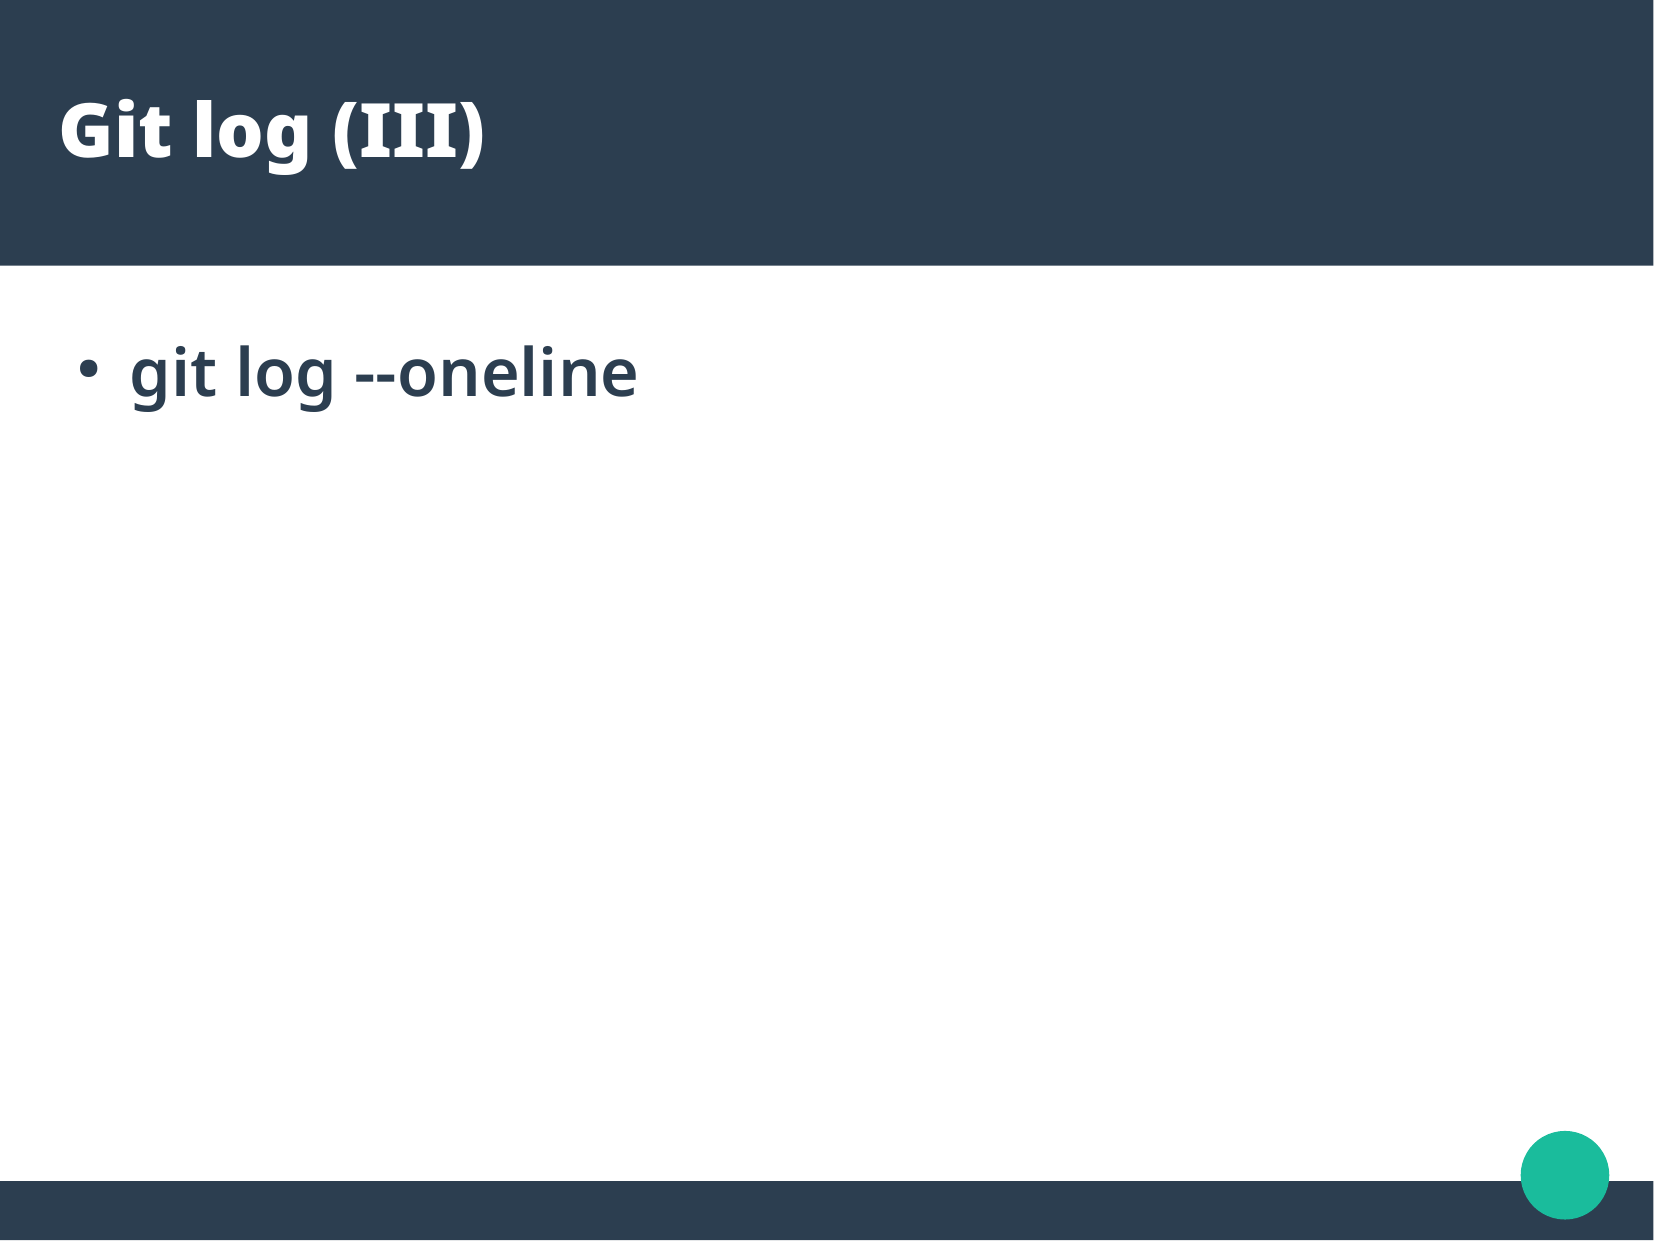

# Git log (III)
git log --oneline